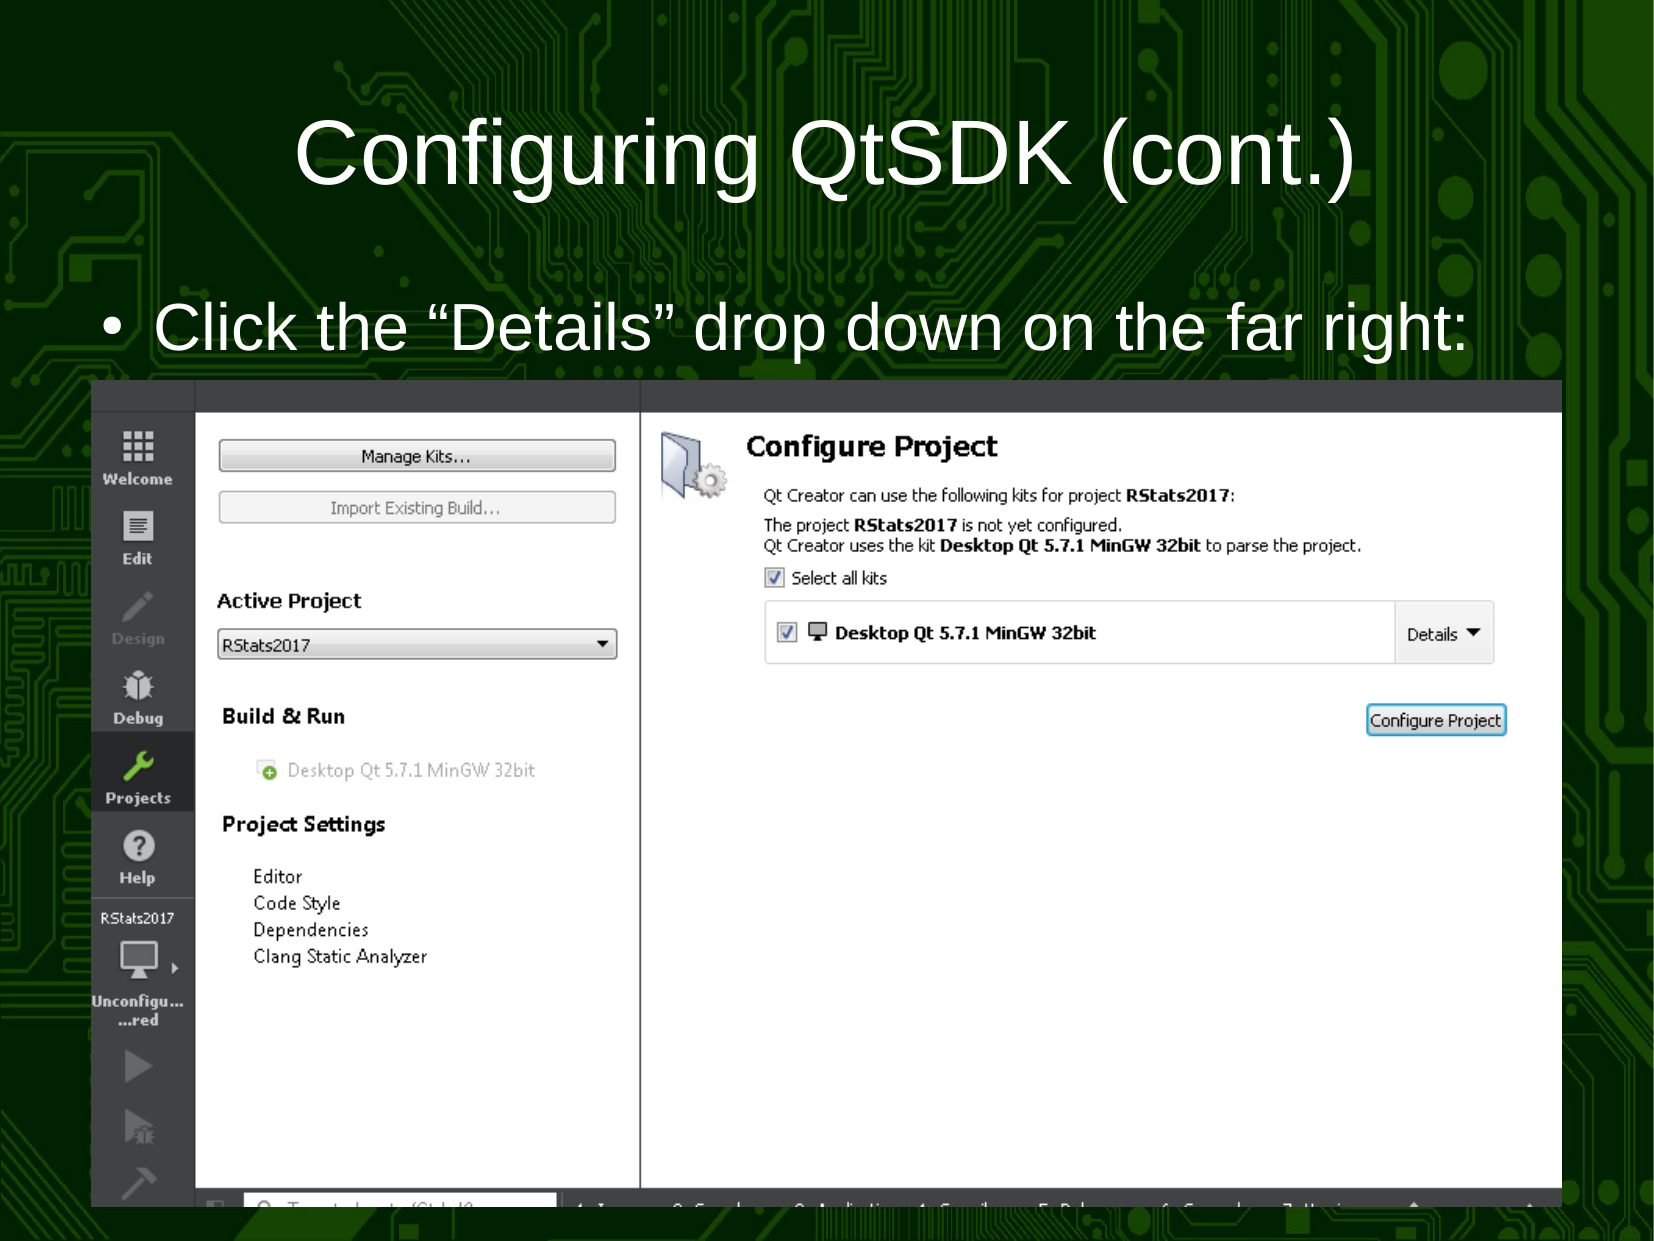

# Configuring QtSDK (cont.)
Click the “Details” drop down on the far right: